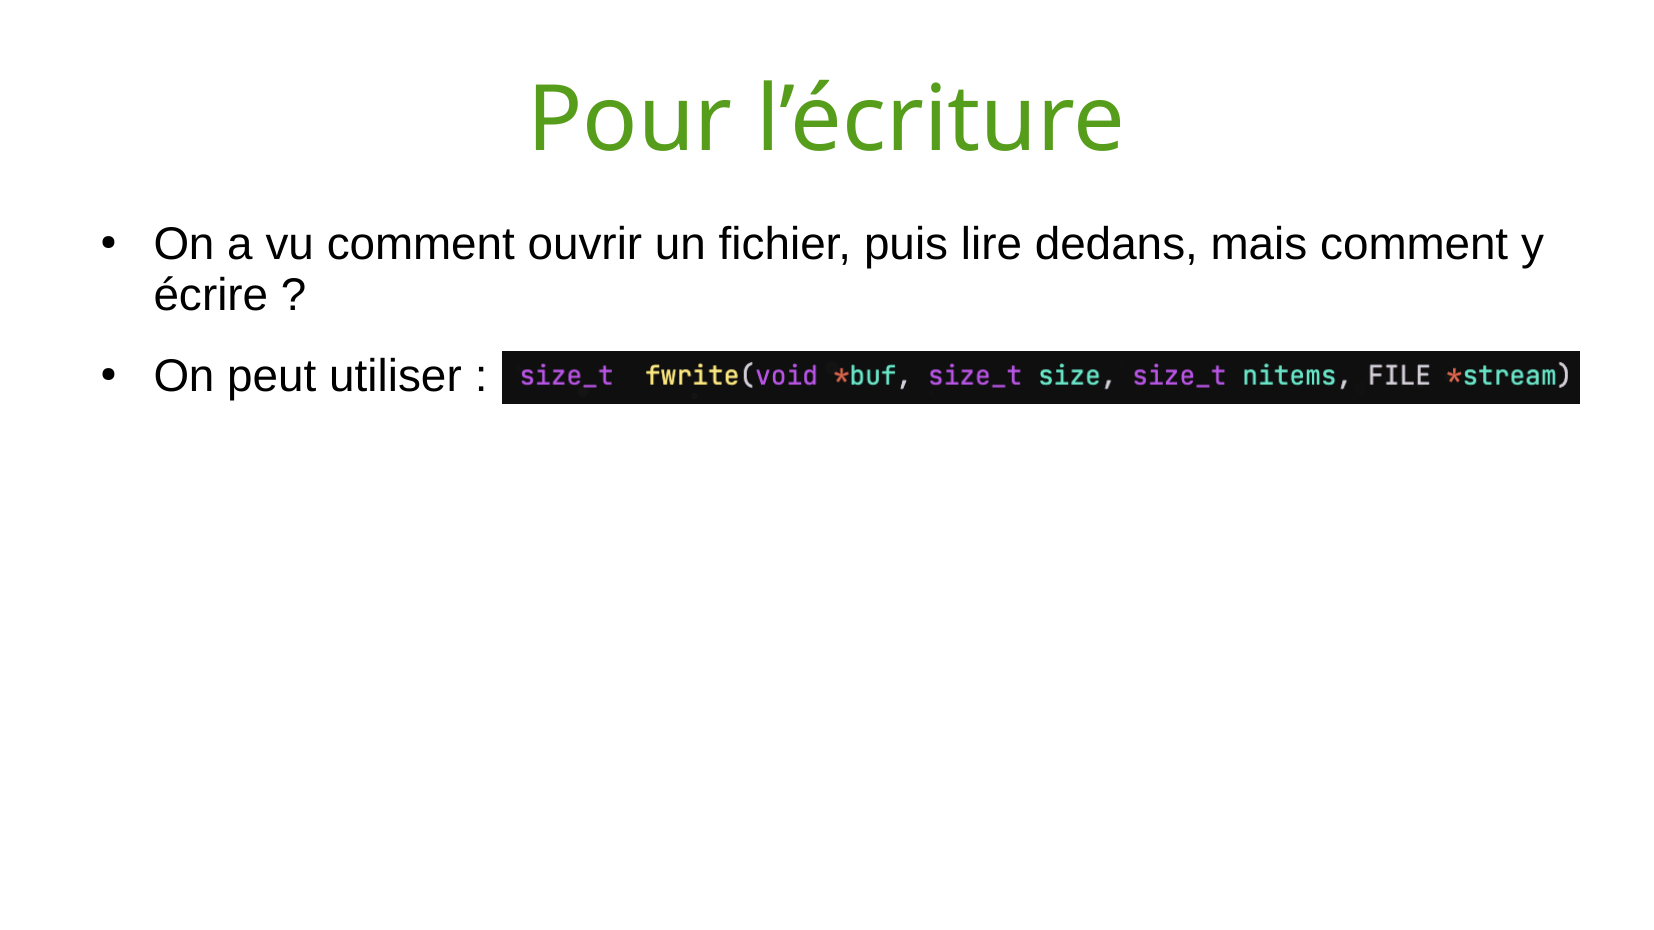

# Pour l’écriture
On a vu comment ouvrir un fichier, puis lire dedans, mais comment y écrire ?
On peut utiliser :